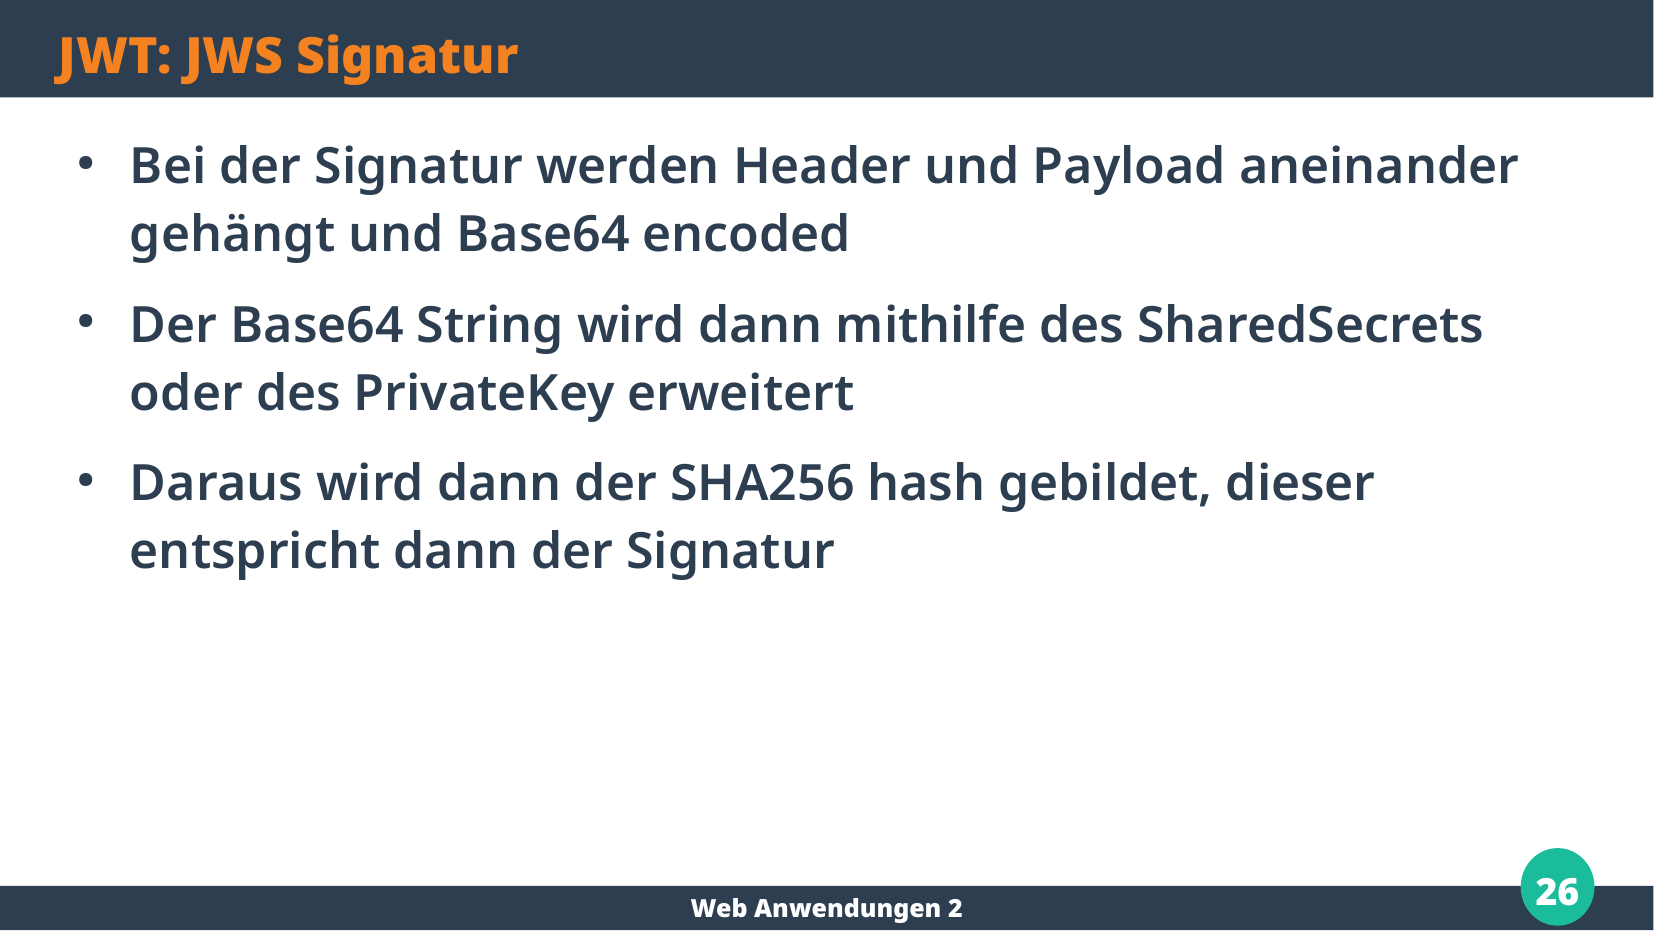

# JWT: JWS Signatur
Bei der Signatur werden Header und Payload aneinander gehängt und Base64 encoded
Der Base64 String wird dann mithilfe des SharedSecrets oder des PrivateKey erweitert
Daraus wird dann der SHA256 hash gebildet, dieser entspricht dann der Signatur
26